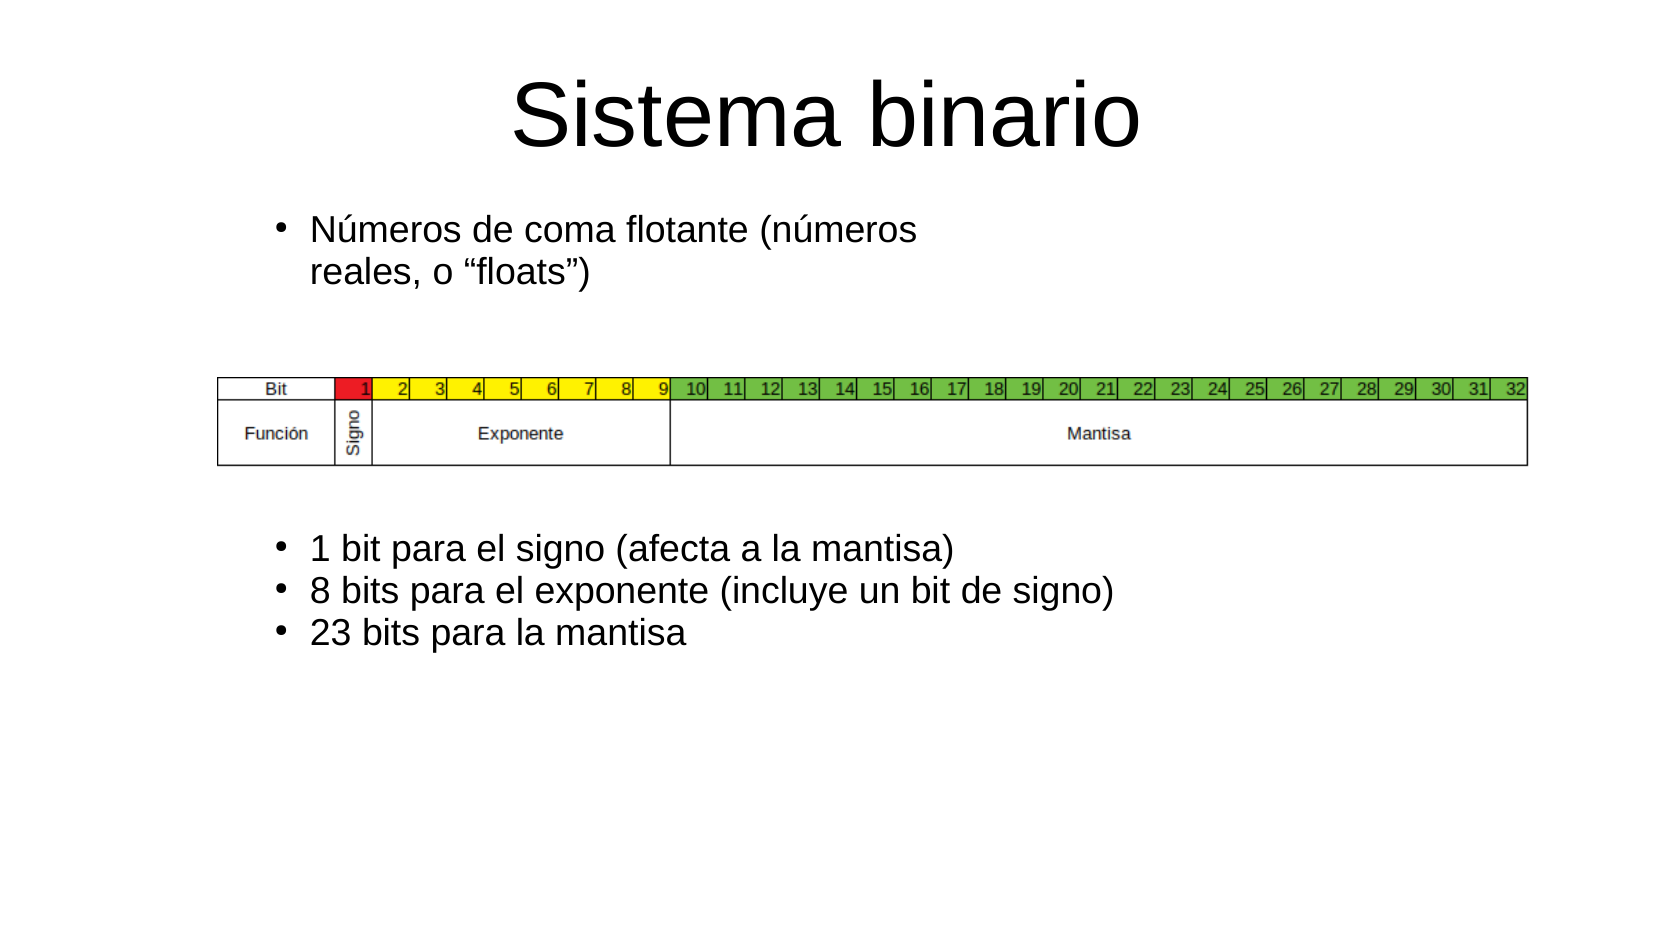

# Sistema binario
Números de coma flotante (números reales, o “floats”)
1 bit para el signo (afecta a la mantisa)
8 bits para el exponente (incluye un bit de signo)
23 bits para la mantisa